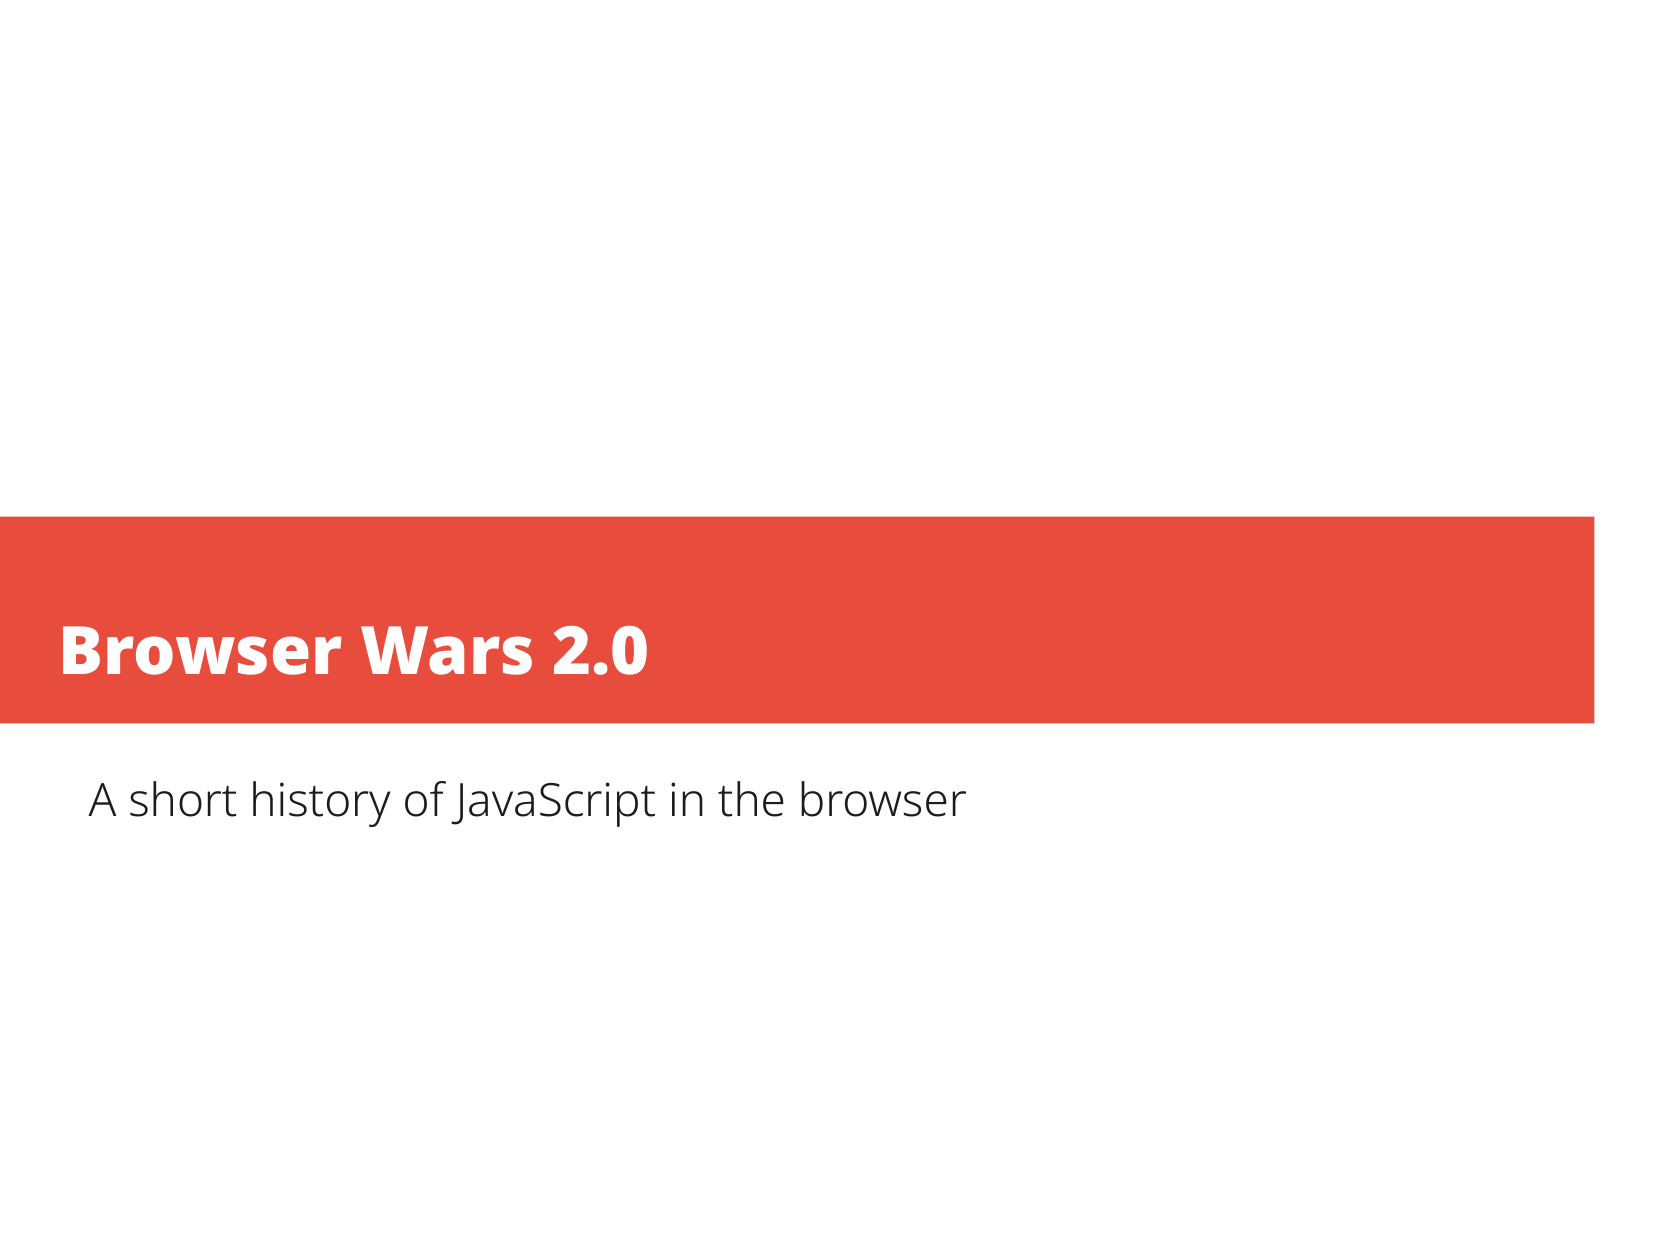

# Browser Wars 2.0
A short history of JavaScript in the browser